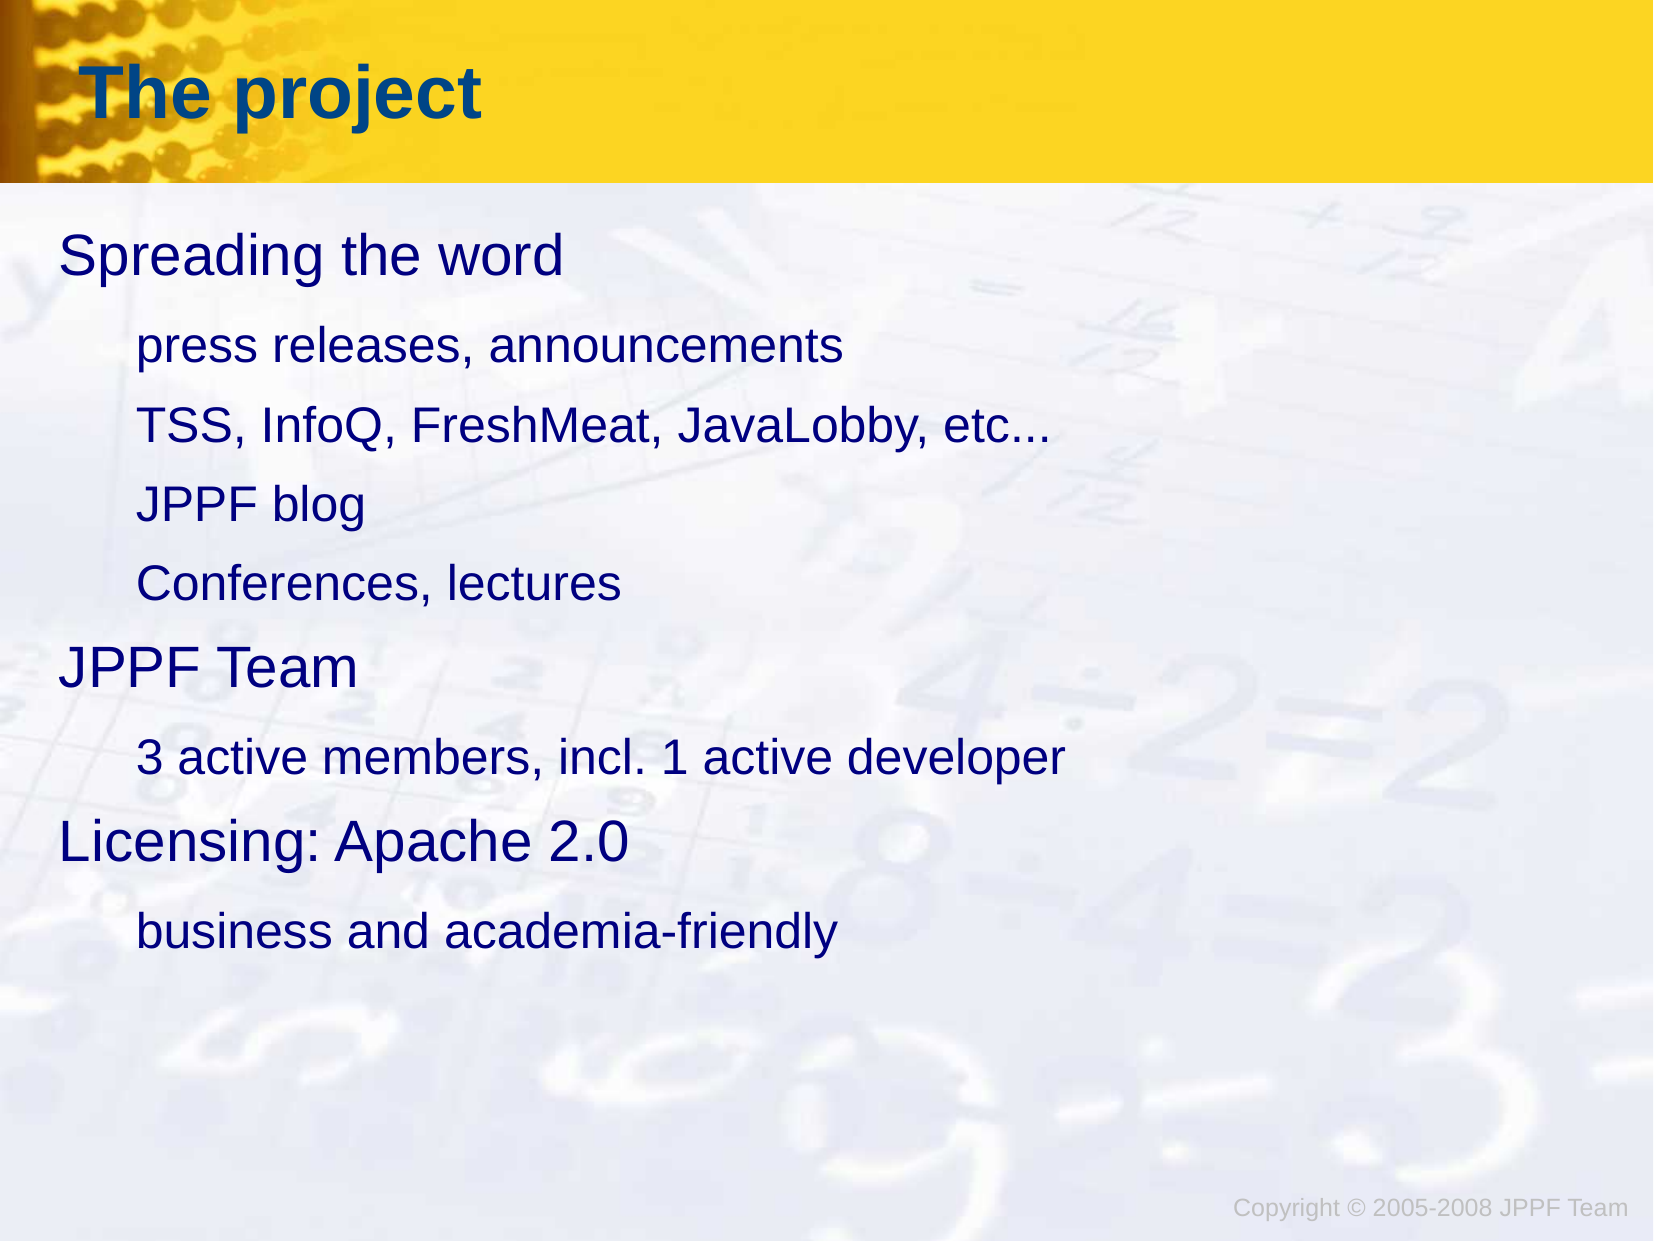

# The project
Spreading the word
press releases, announcements
TSS, InfoQ, FreshMeat, JavaLobby, etc...
JPPF blog
Conferences, lectures
JPPF Team
3 active members, incl. 1 active developer
Licensing: Apache 2.0
business and academia-friendly